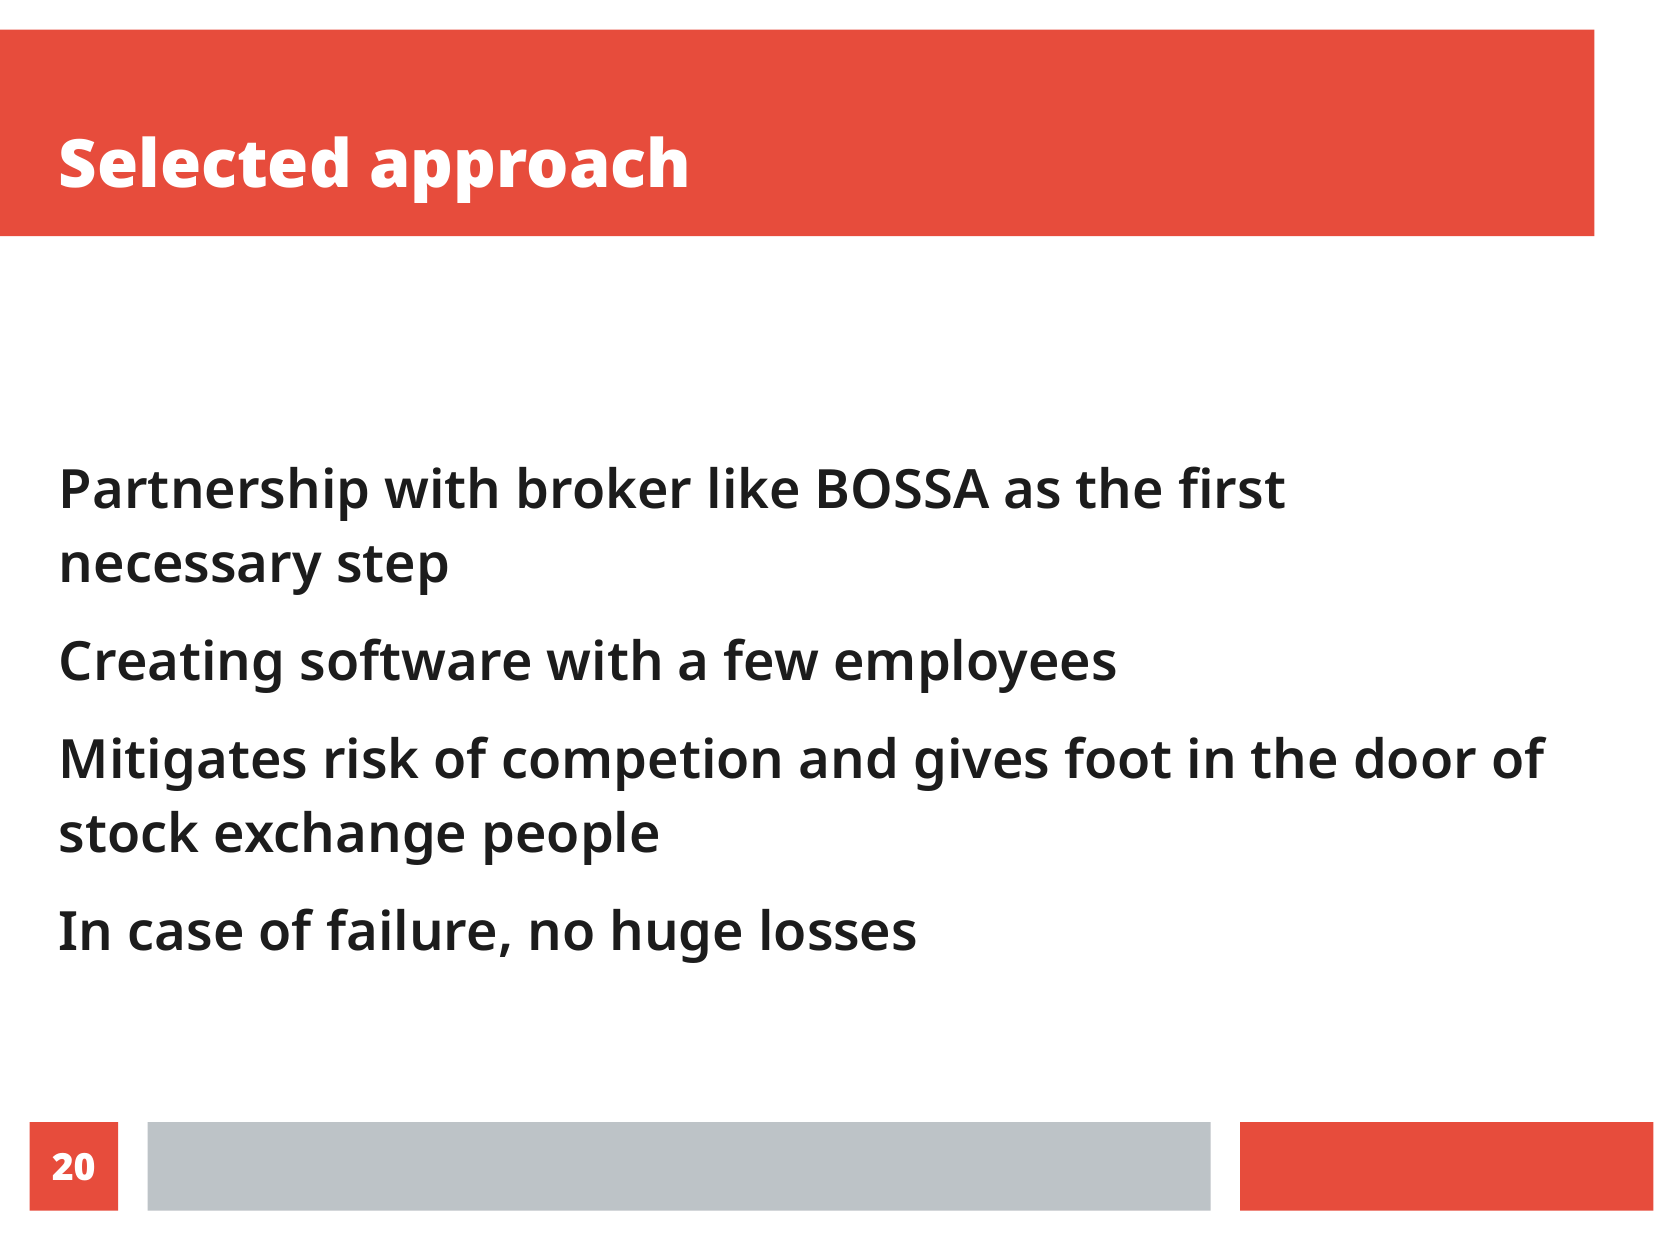

# Selected approach
Partnership with broker like BOSSA as the first necessary step
Creating software with a few employees
Mitigates risk of competion and gives foot in the door of stock exchange people
In case of failure, no huge losses
20